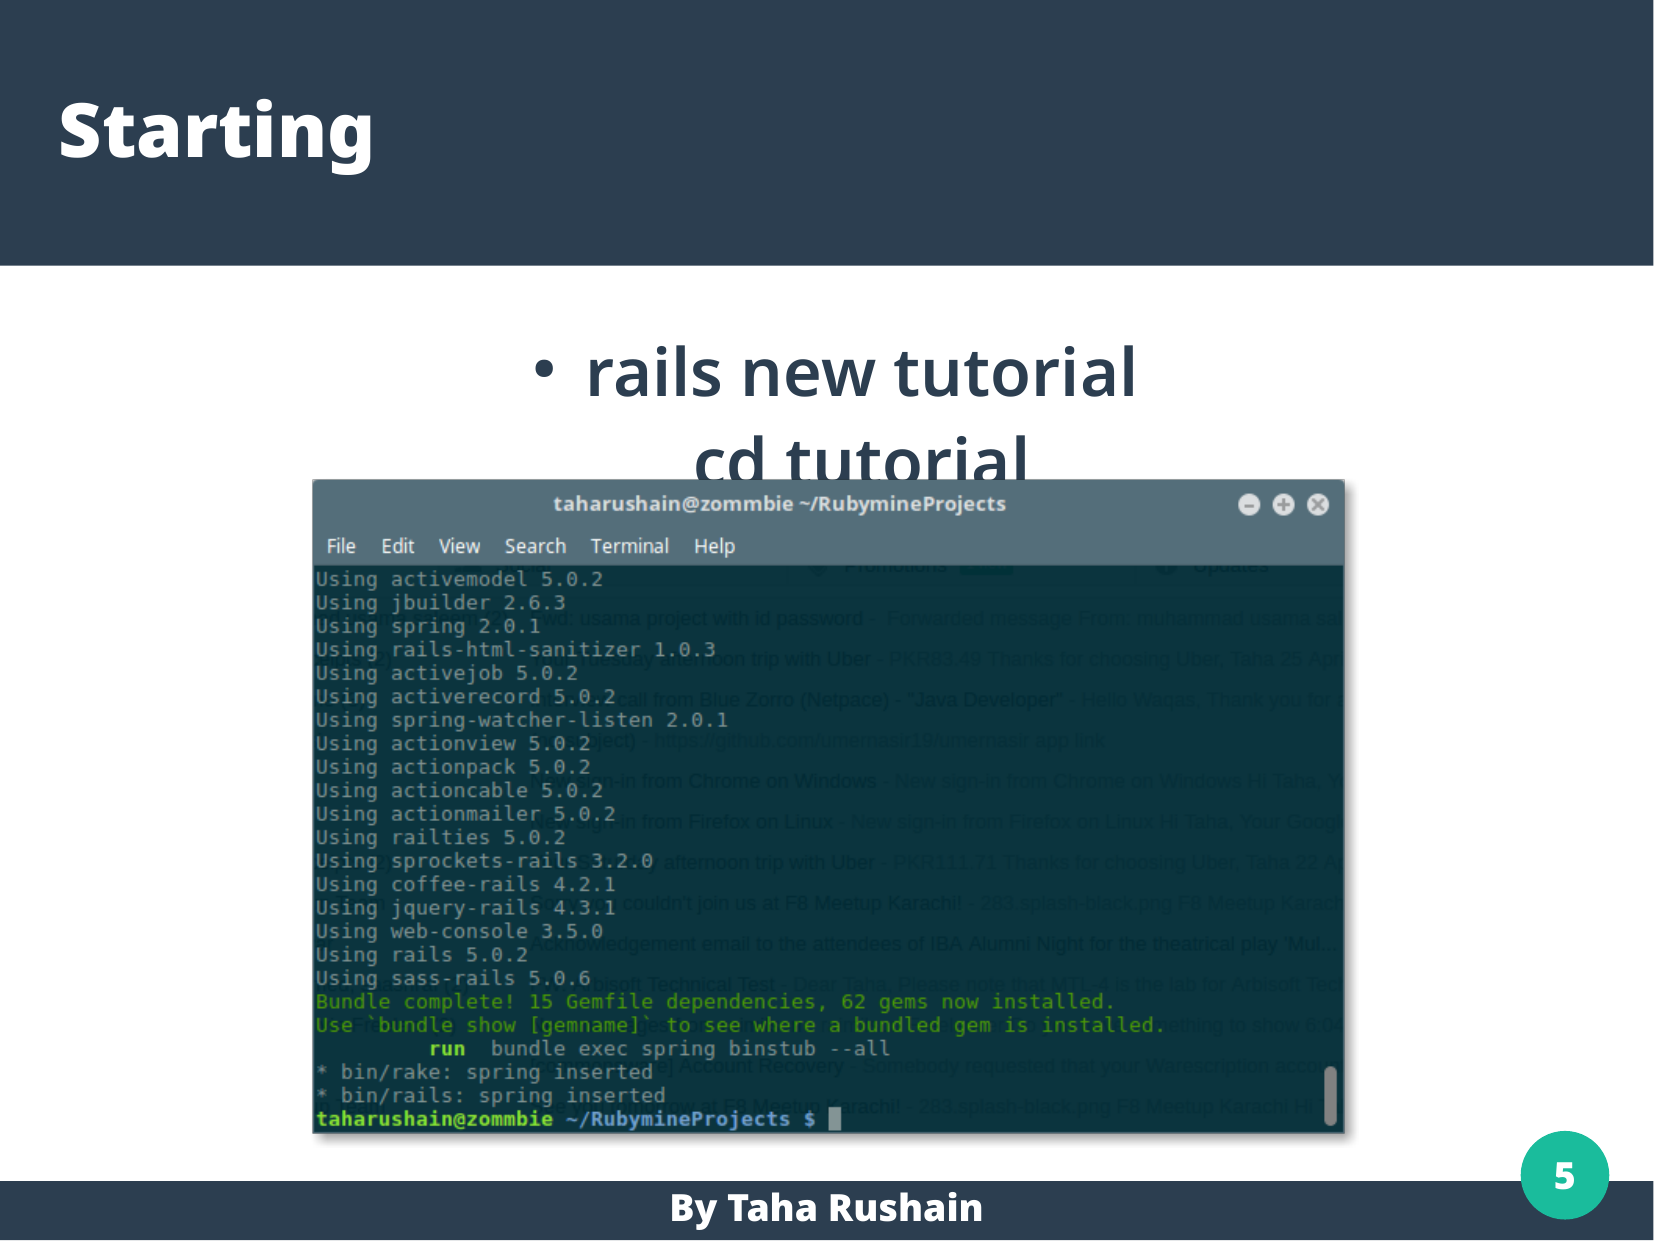

# Starting
rails new tutorial
cd tutorial
5
By Taha Rushain